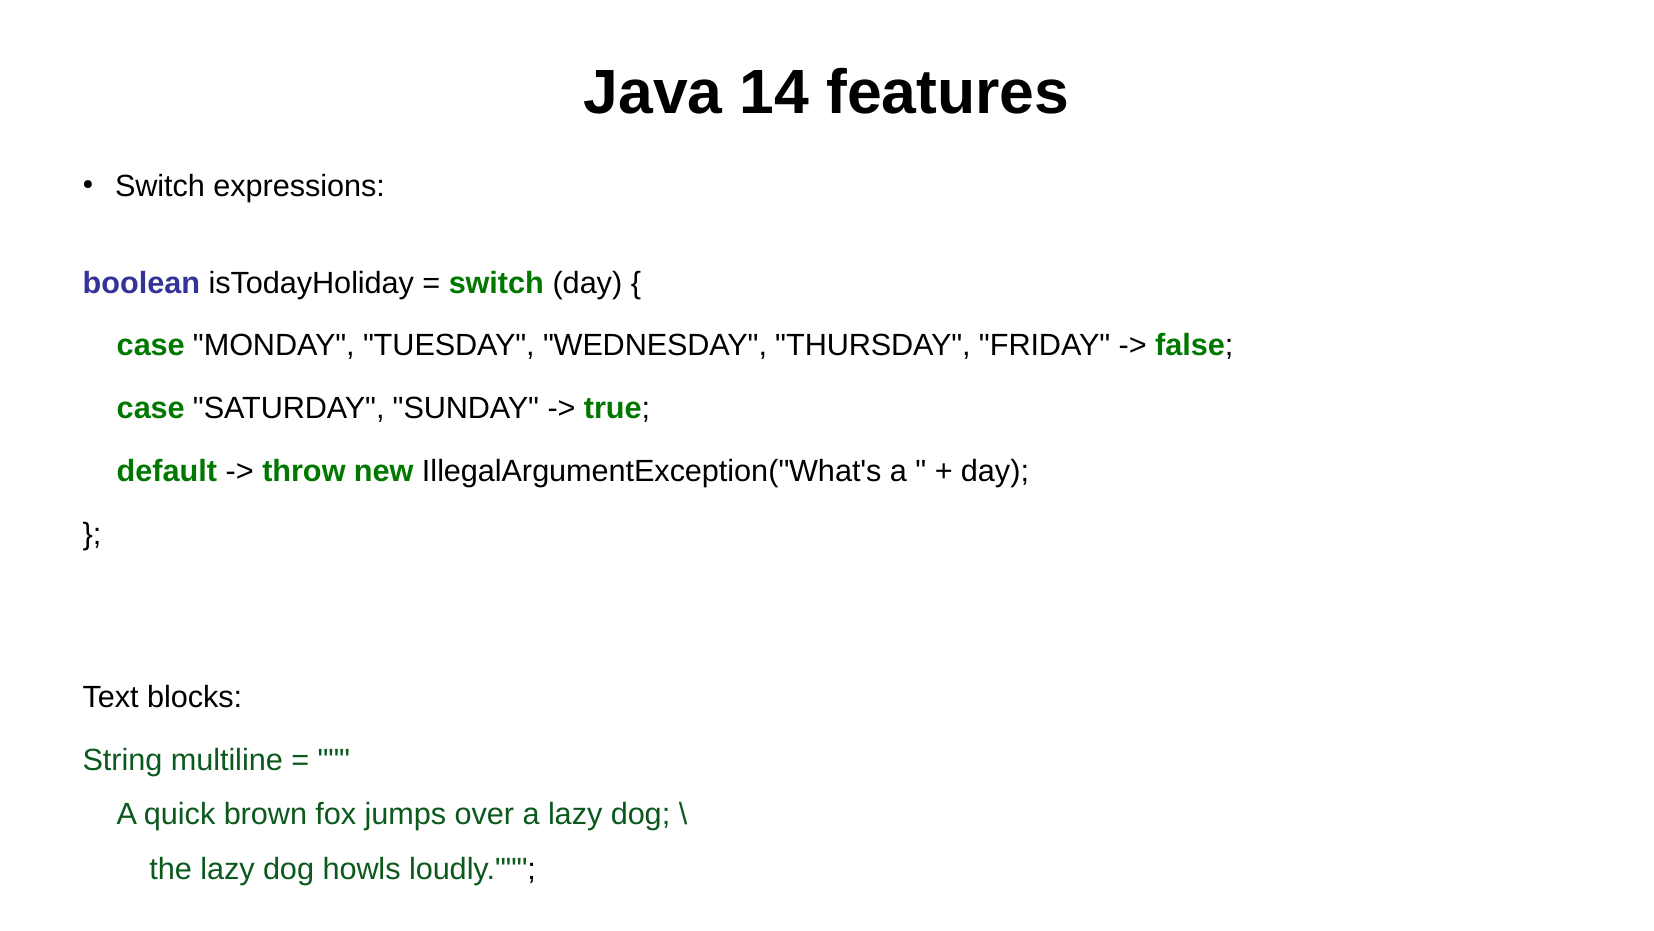

# Java 14 features
Switch expressions:
boolean isTodayHoliday = switch (day) {
 case "MONDAY", "TUESDAY", "WEDNESDAY", "THURSDAY", "FRIDAY" -> false;
 case "SATURDAY", "SUNDAY" -> true;
 default -> throw new IllegalArgumentException("What's a " + day);
};
Text blocks:
String multiline = """
 A quick brown fox jumps over a lazy dog; \
 the lazy dog howls loudly.""";